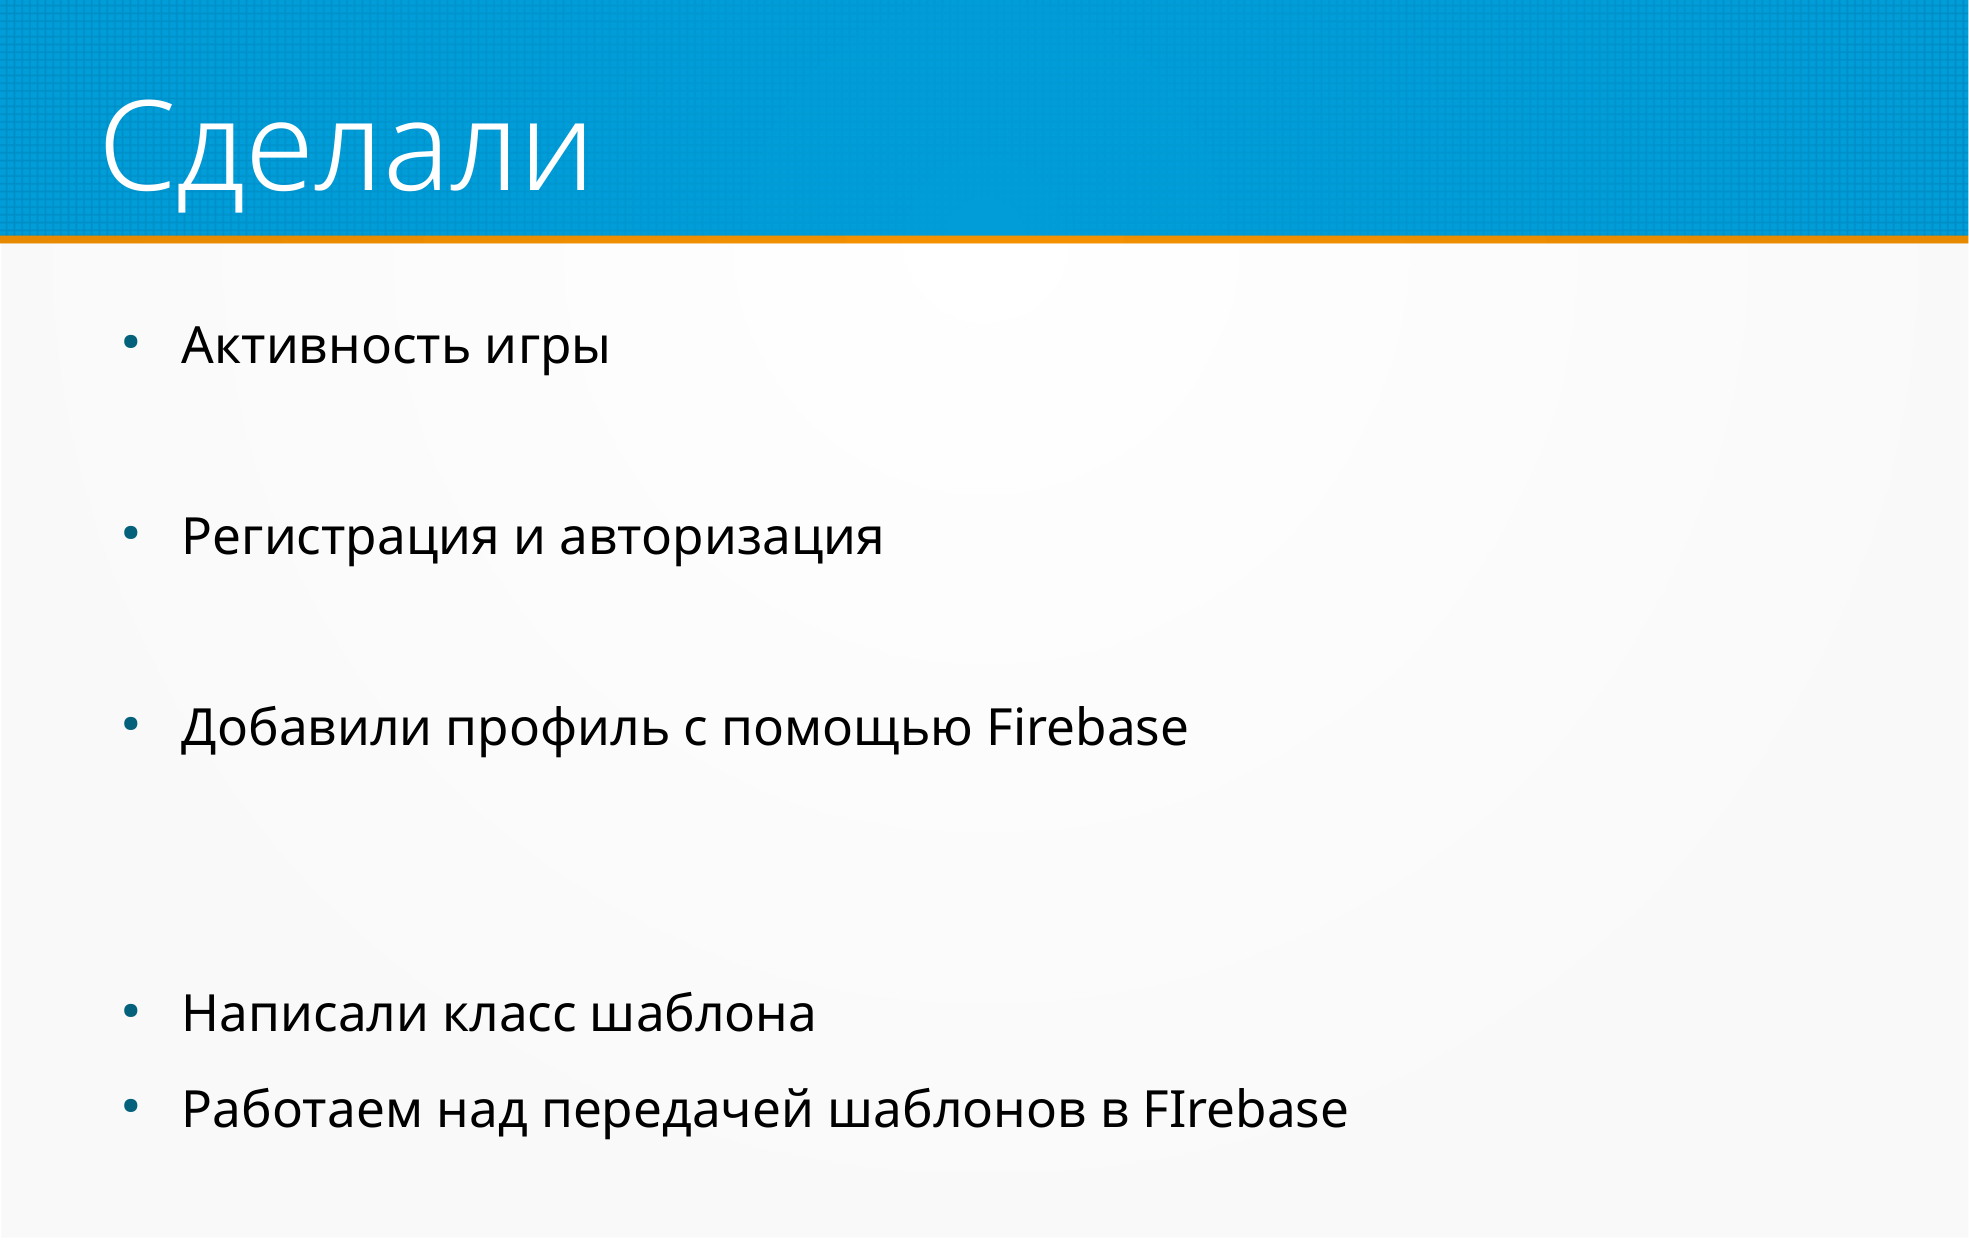

# Сделали
 Активность игры
 Регистрация и авторизация
 Добавили профиль с помощью Firebase
 Написали класс шаблона
 Работаем над передачей шаблонов в FIrebase